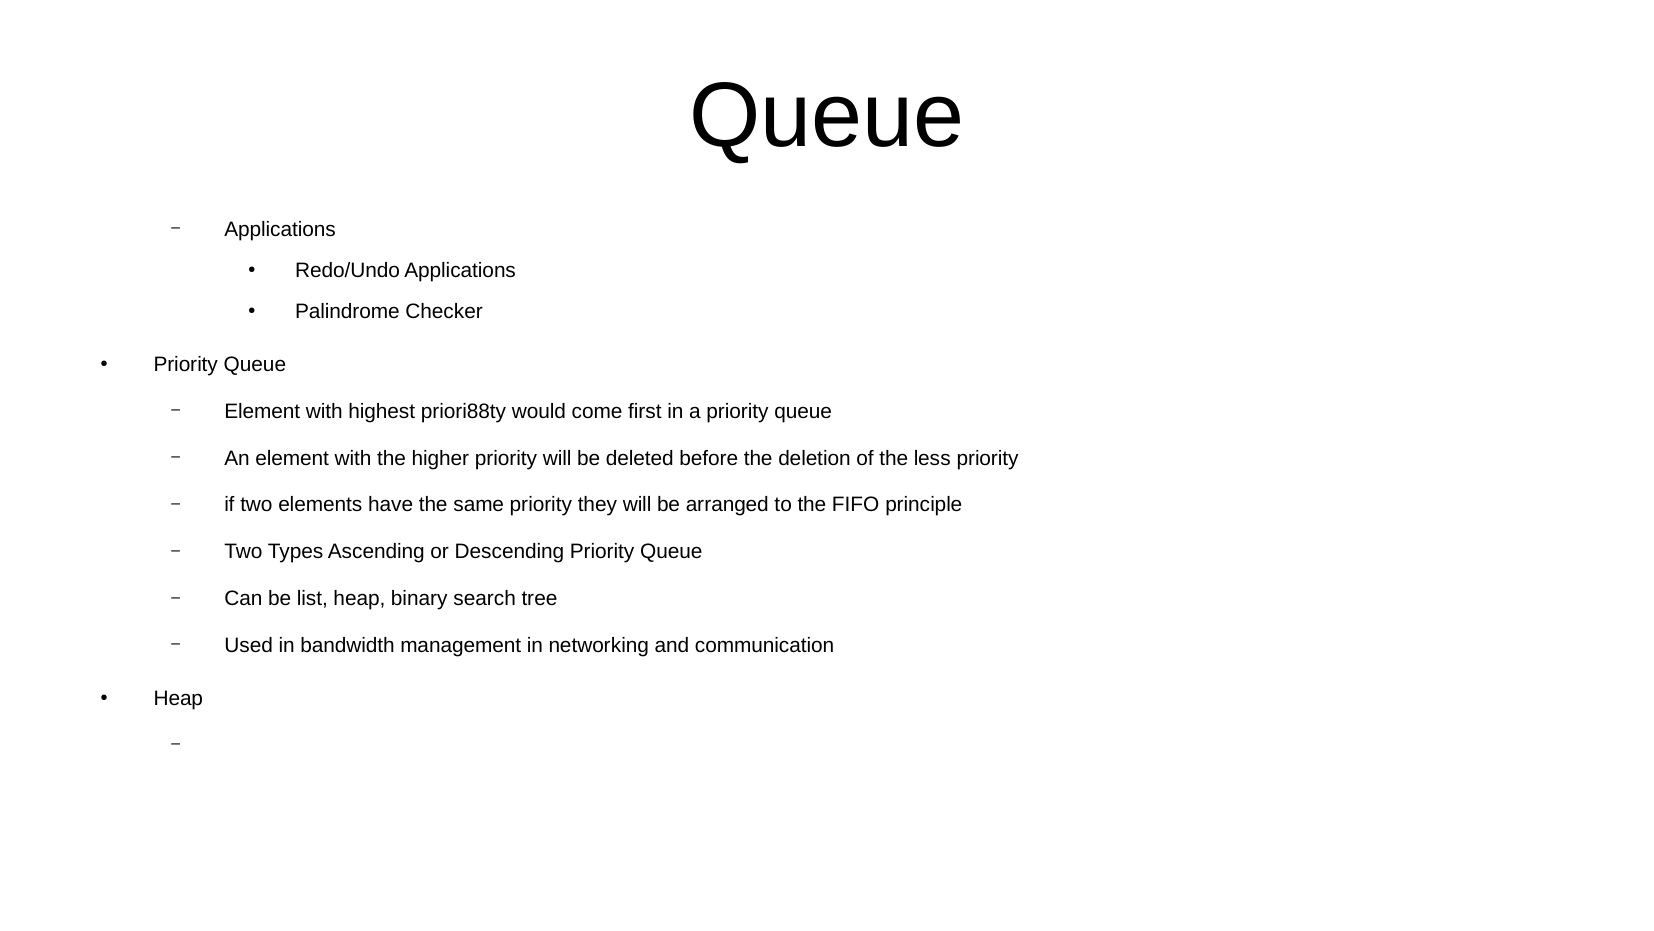

# Queue
Applications
Redo/Undo Applications
Palindrome Checker
Priority Queue
Element with highest priori88ty would come first in a priority queue
An element with the higher priority will be deleted before the deletion of the less priority
if two elements have the same priority they will be arranged to the FIFO principle
Two Types Ascending or Descending Priority Queue
Can be list, heap, binary search tree
Used in bandwidth management in networking and communication
Heap